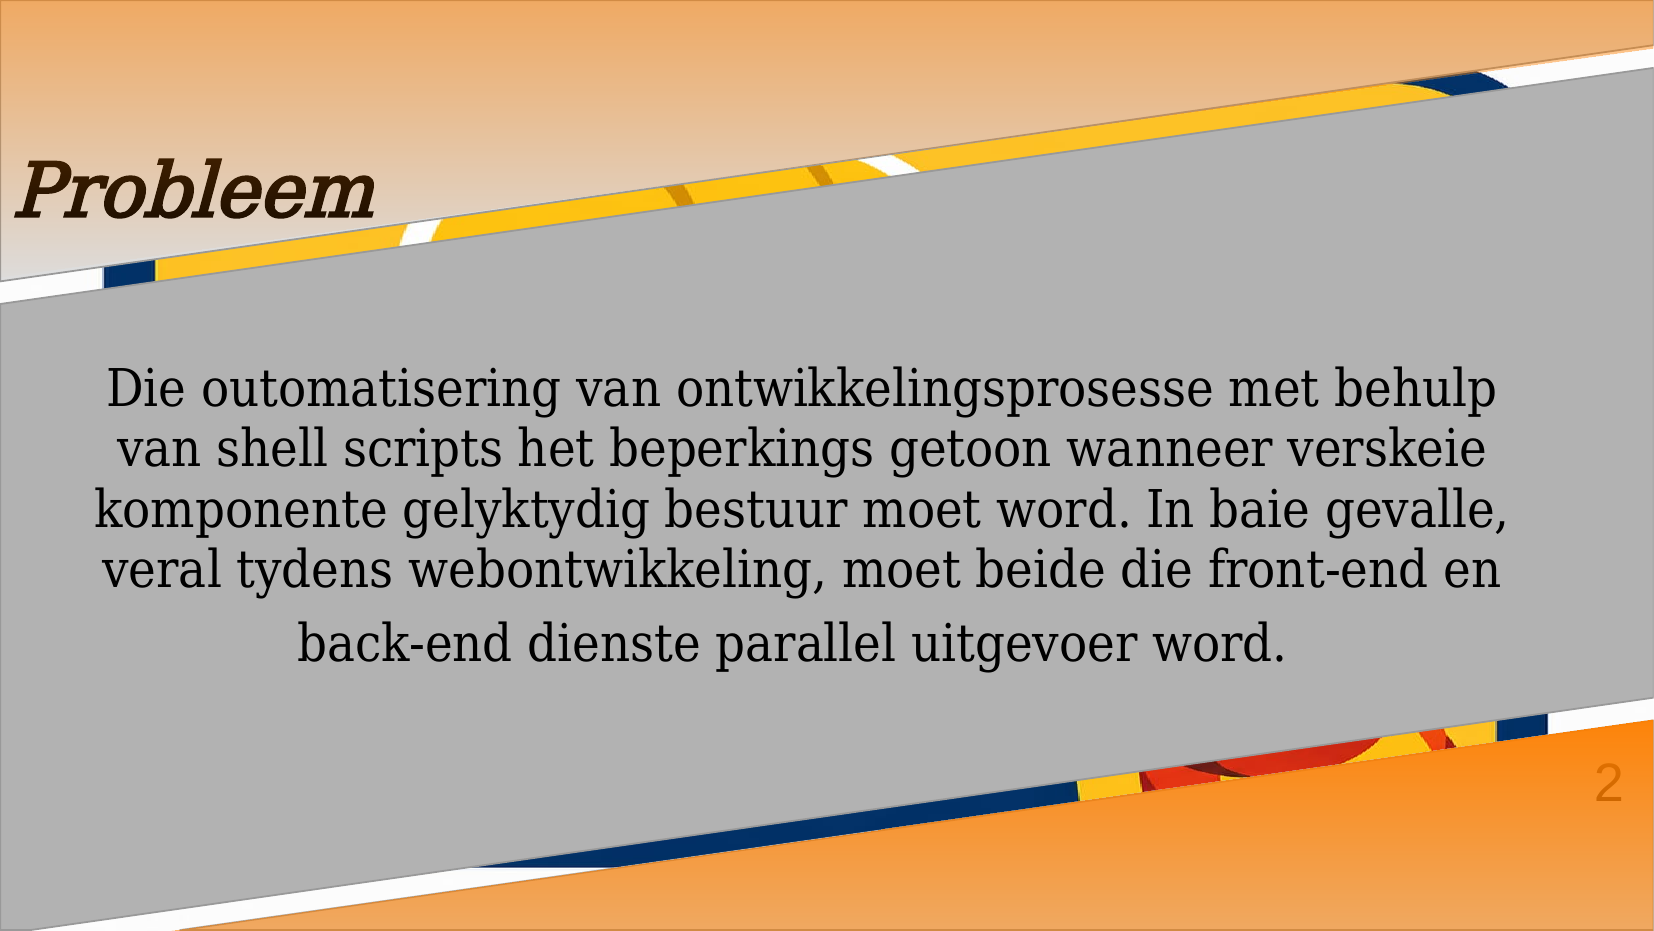

# Probleem
Die outomatisering van ontwikkelingsprosesse met behulp van shell scripts het beperkings getoon wanneer verskeie komponente gelyktydig bestuur moet word. In baie gevalle, veral tydens webontwikkeling, moet beide die front-end en back-end dienste parallel uitgevoer word.
2